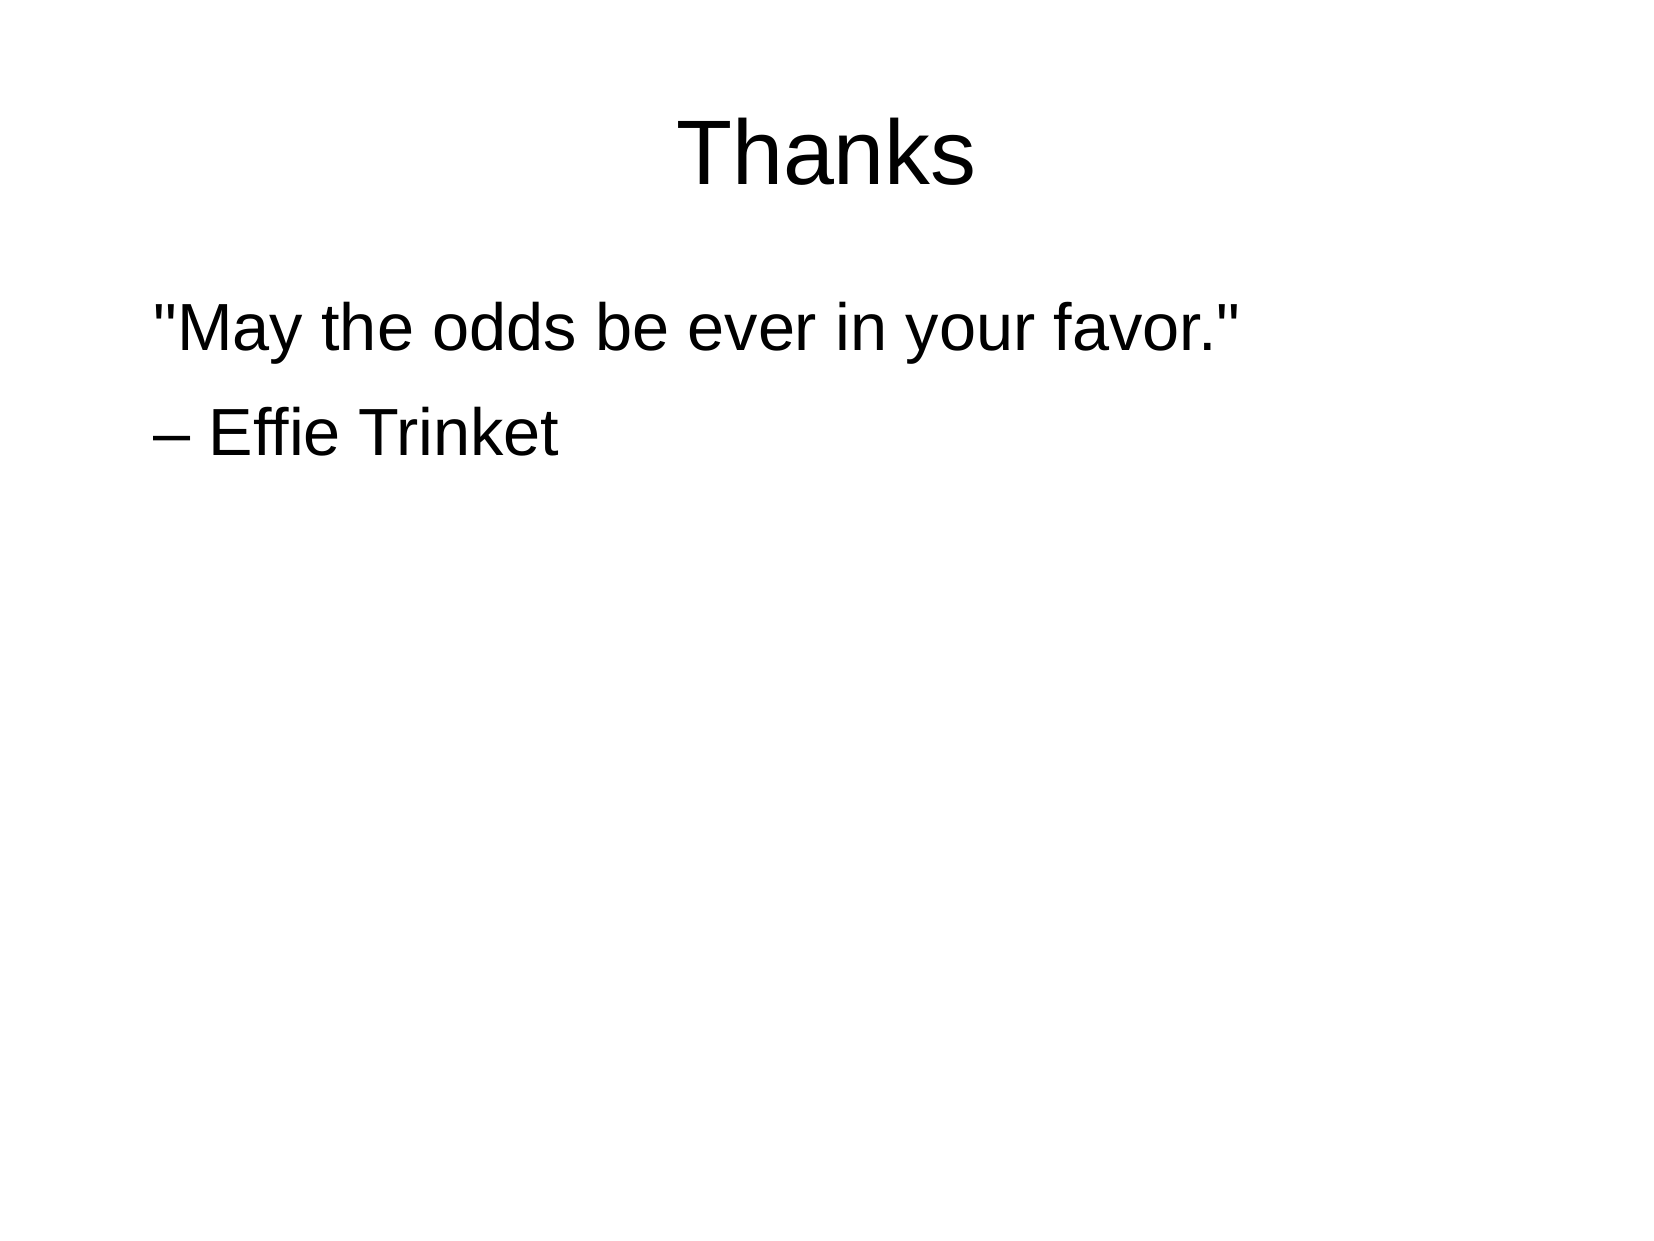

# Thanks
"May the odds be ever in your favor."
– Effie Trinket